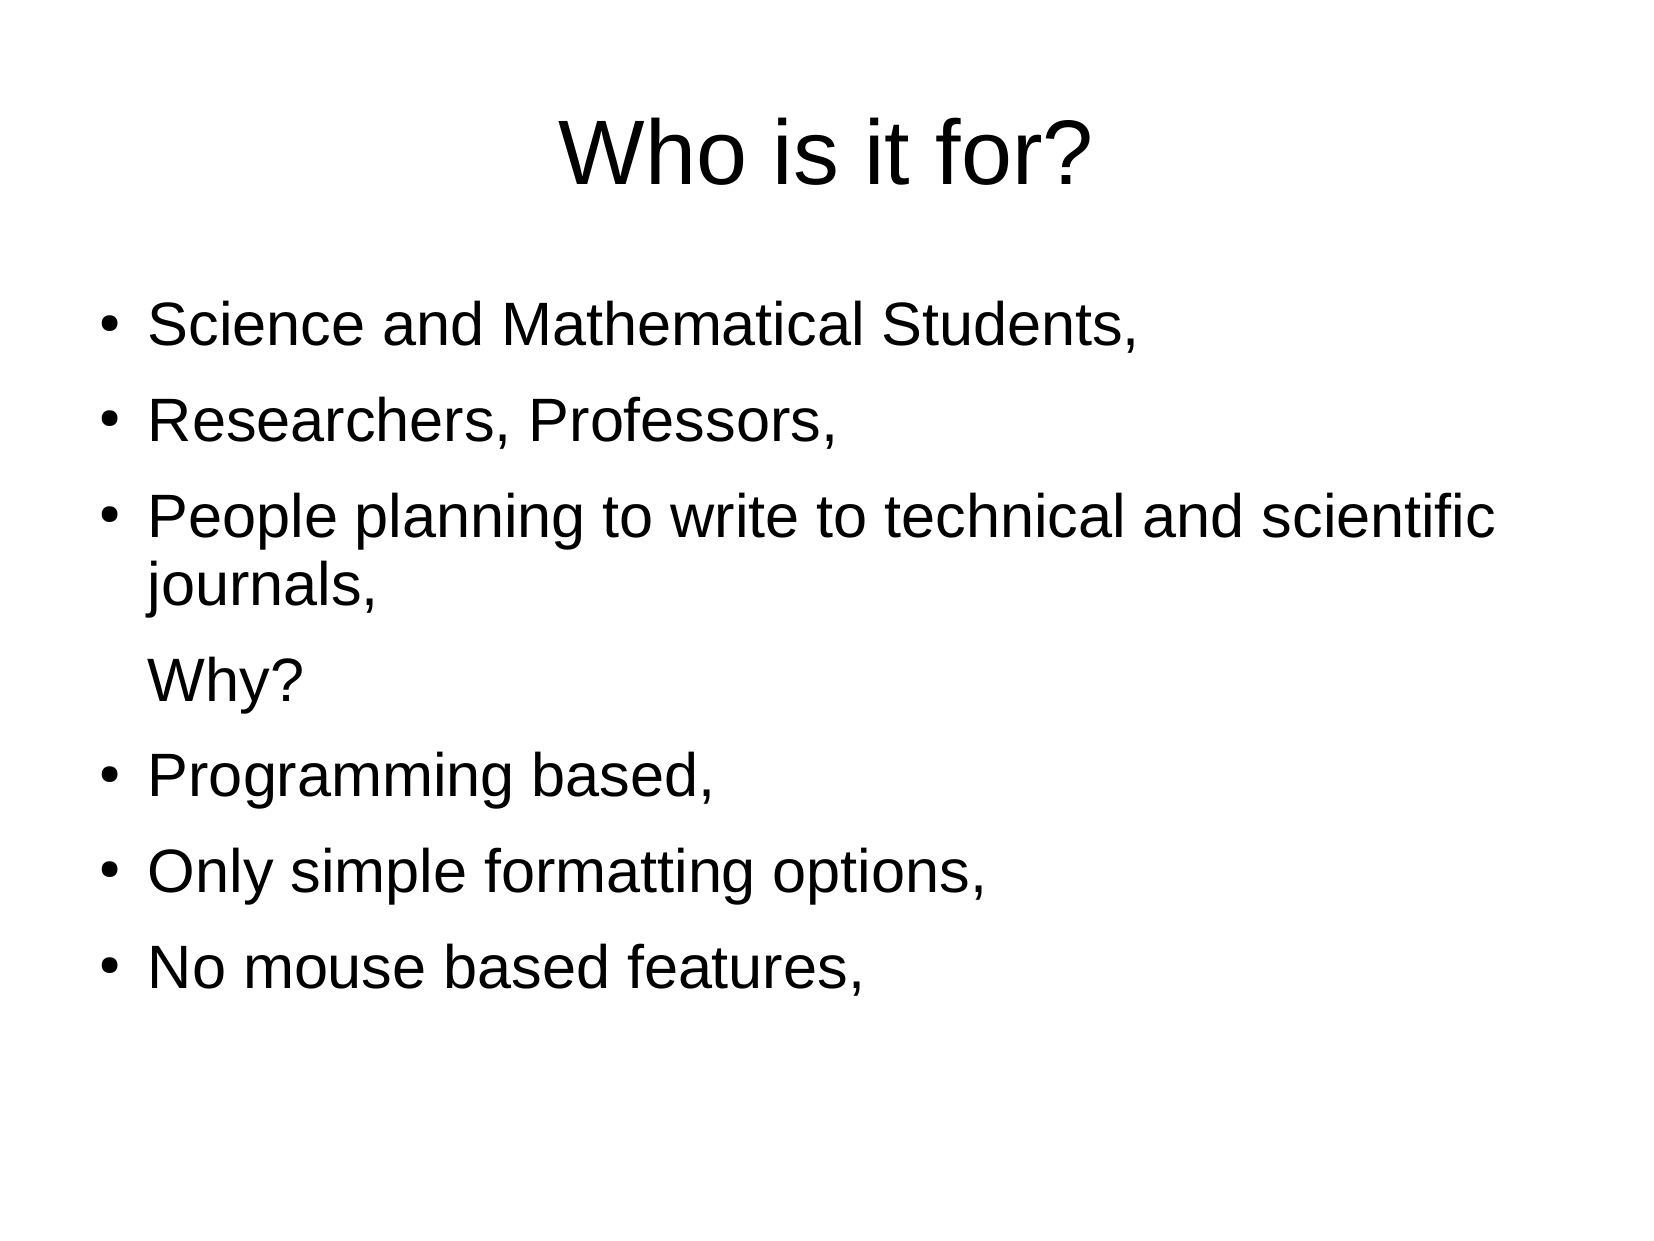

# Who is it for?
Science and Mathematical Students,
Researchers, Professors,
People planning to write to technical and scientific journals,
Why?
Programming based,
Only simple formatting options,
No mouse based features,